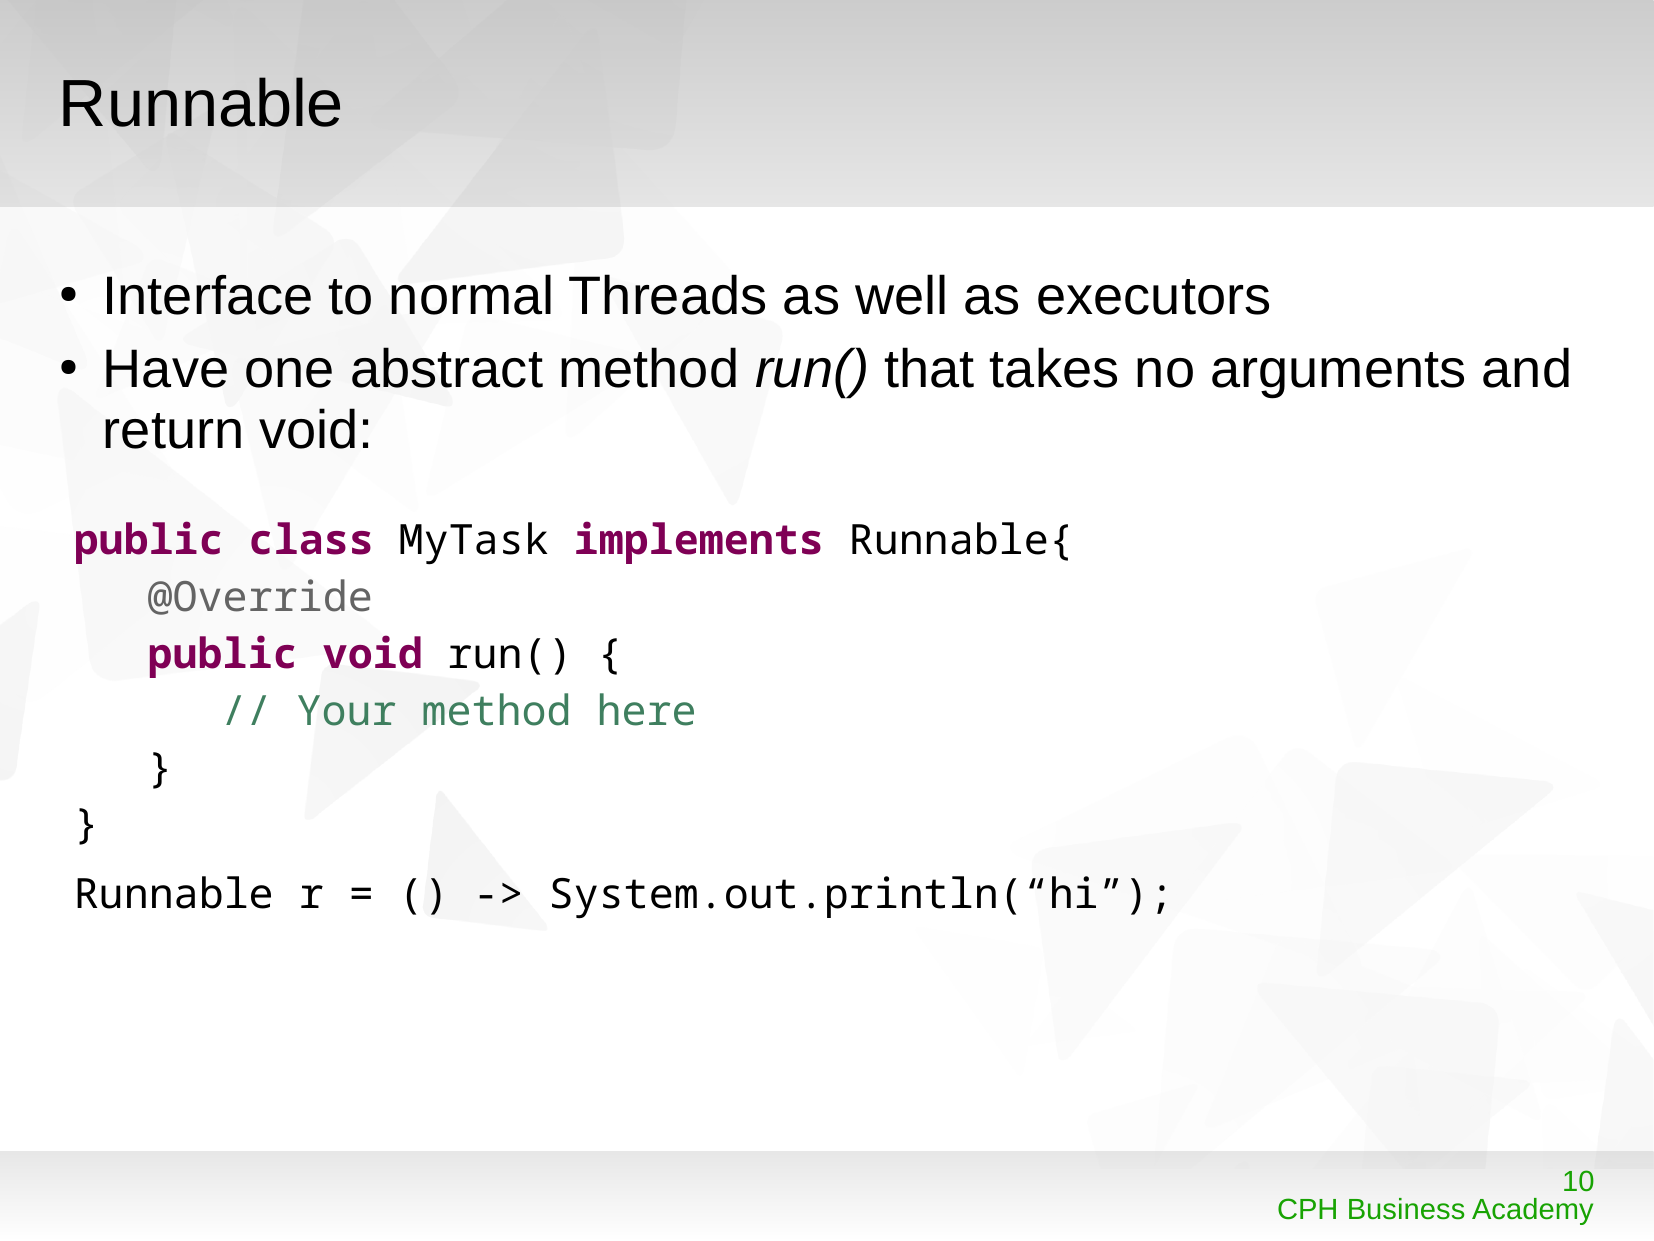

# Runnable
Interface to normal Threads as well as executors
Have one abstract method run() that takes no arguments and return void:
public class MyTask implements Runnable{
	@Override
	public void run() {
		// Your method here
	}
}
Runnable r = () -> System.out.println(“hi”);
10
CPH Business Academy